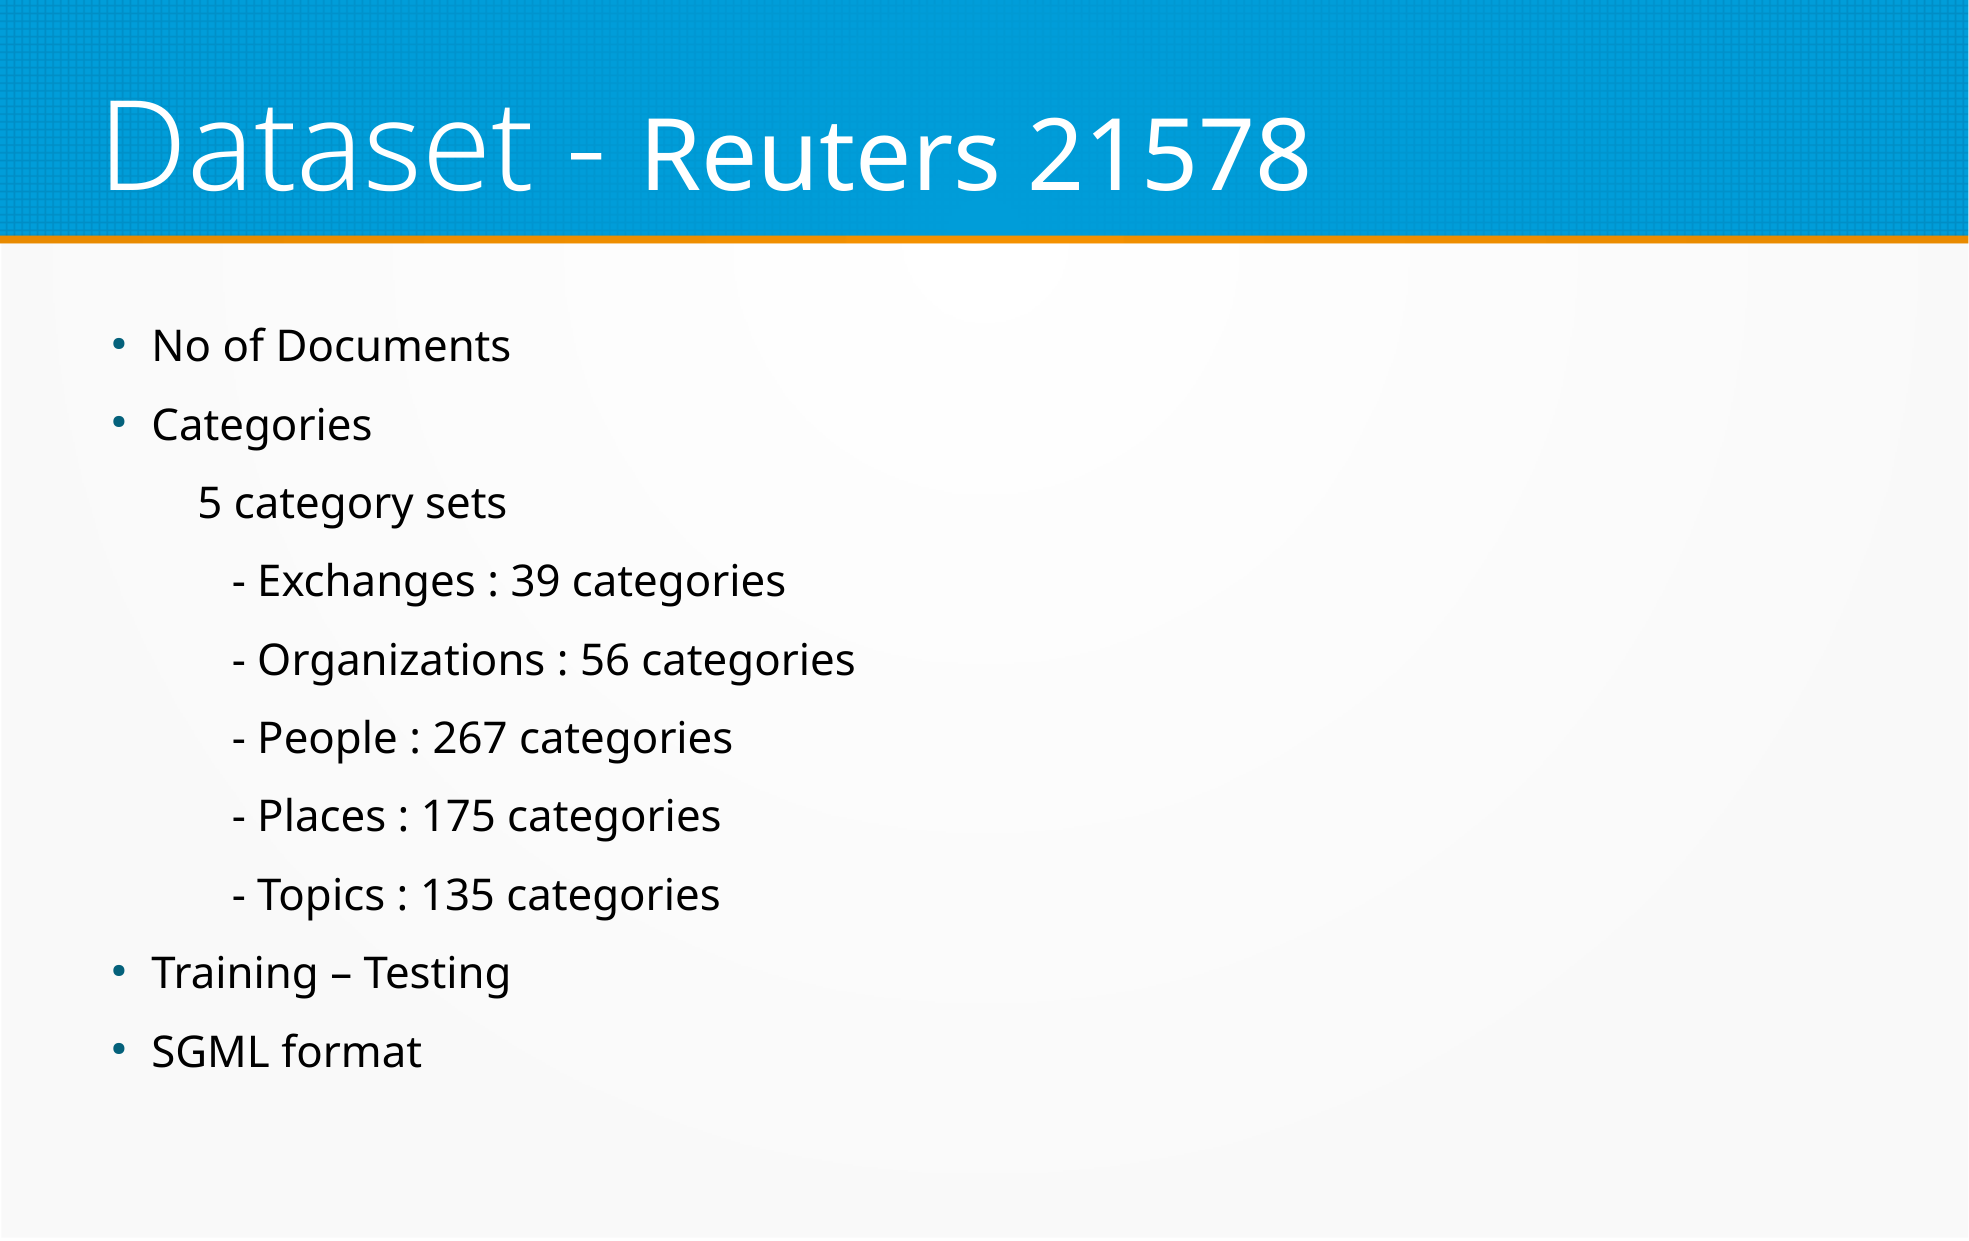

# Dataset - Reuters 21578
No of Documents
Categories
 5 category sets
 - Exchanges : 39 categories
 - Organizations : 56 categories
 - People : 267 categories
 - Places : 175 categories
 - Topics : 135 categories
Training – Testing
SGML format